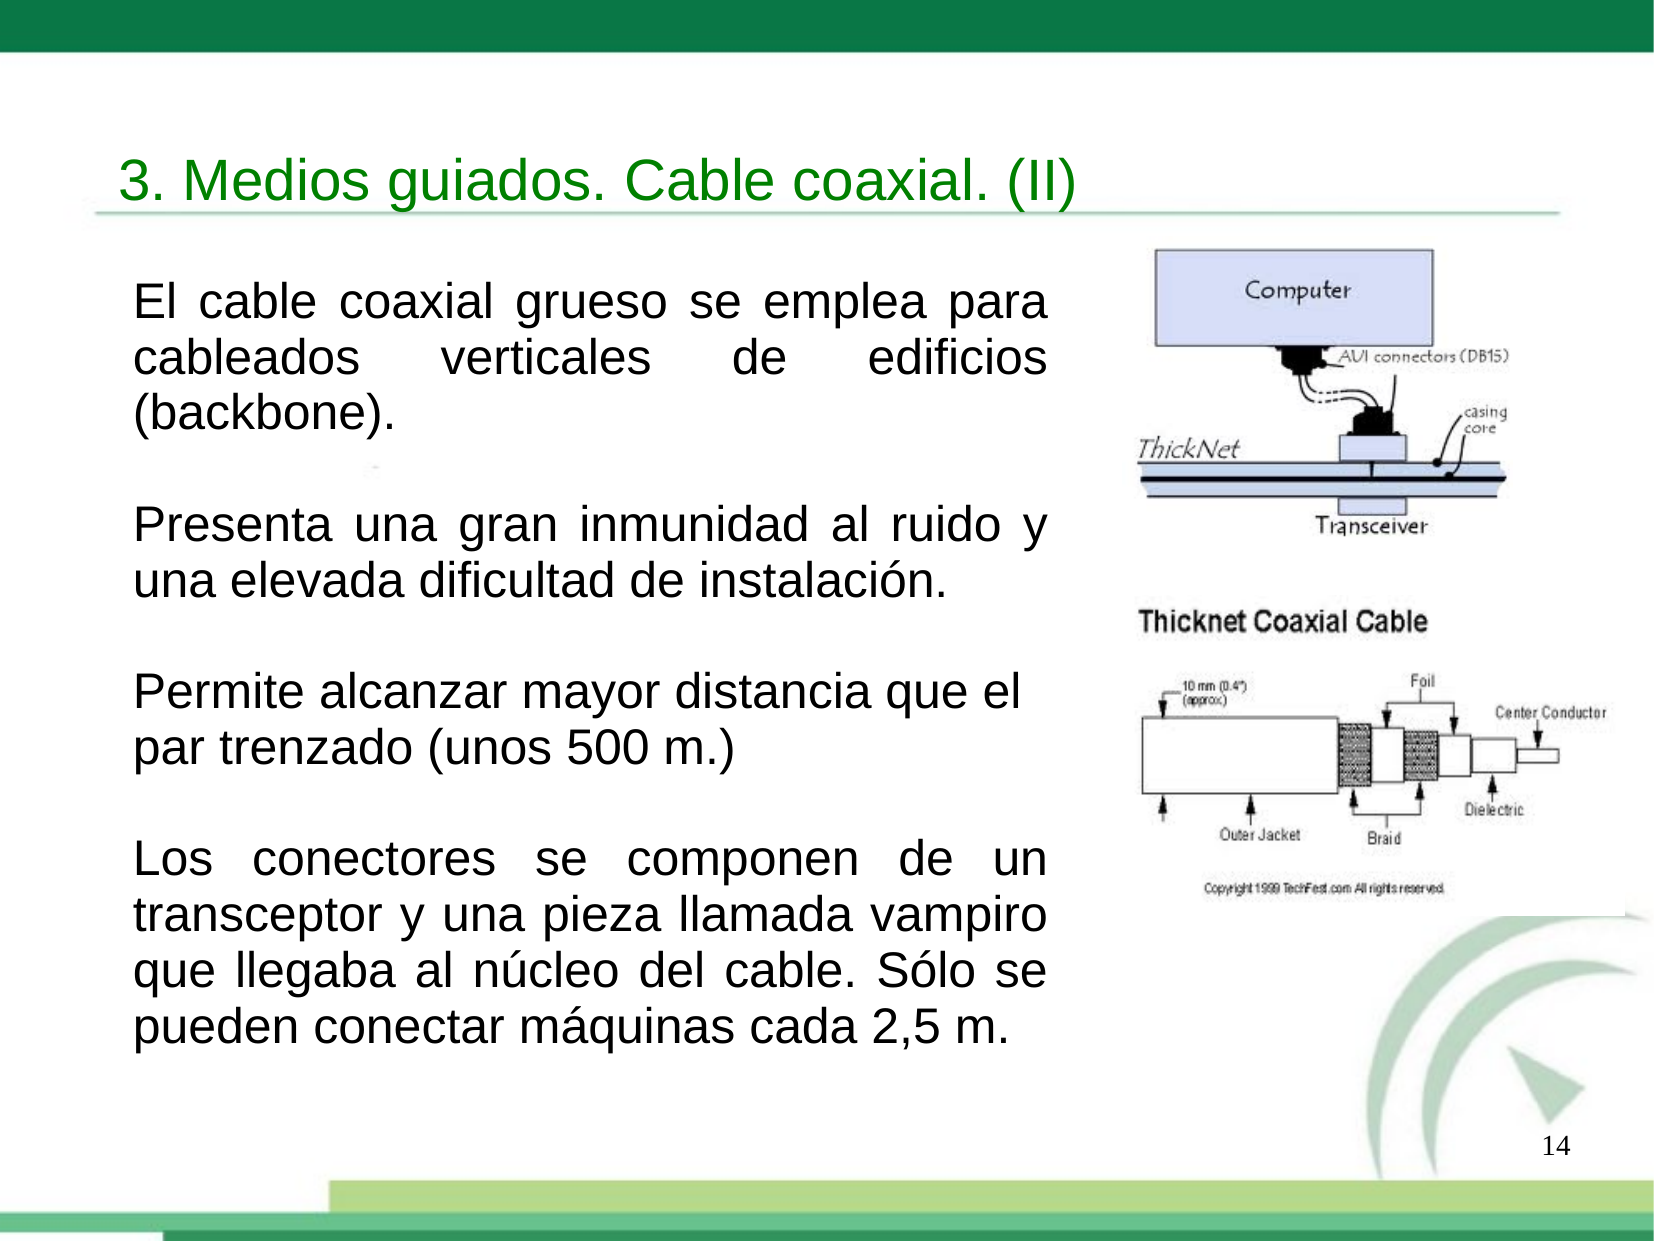

3. Medios guiados. Cable coaxial. (II)
El cable coaxial grueso se emplea para cableados verticales de edificios (backbone).
Presenta una gran inmunidad al ruido y una elevada dificultad de instalación.
Permite alcanzar mayor distancia que el
par trenzado (unos 500 m.)
Los conectores se componen de un transceptor y una pieza llamada vampiro que llegaba al núcleo del cable. Sólo se pueden conectar máquinas cada 2,5 m.
#
14